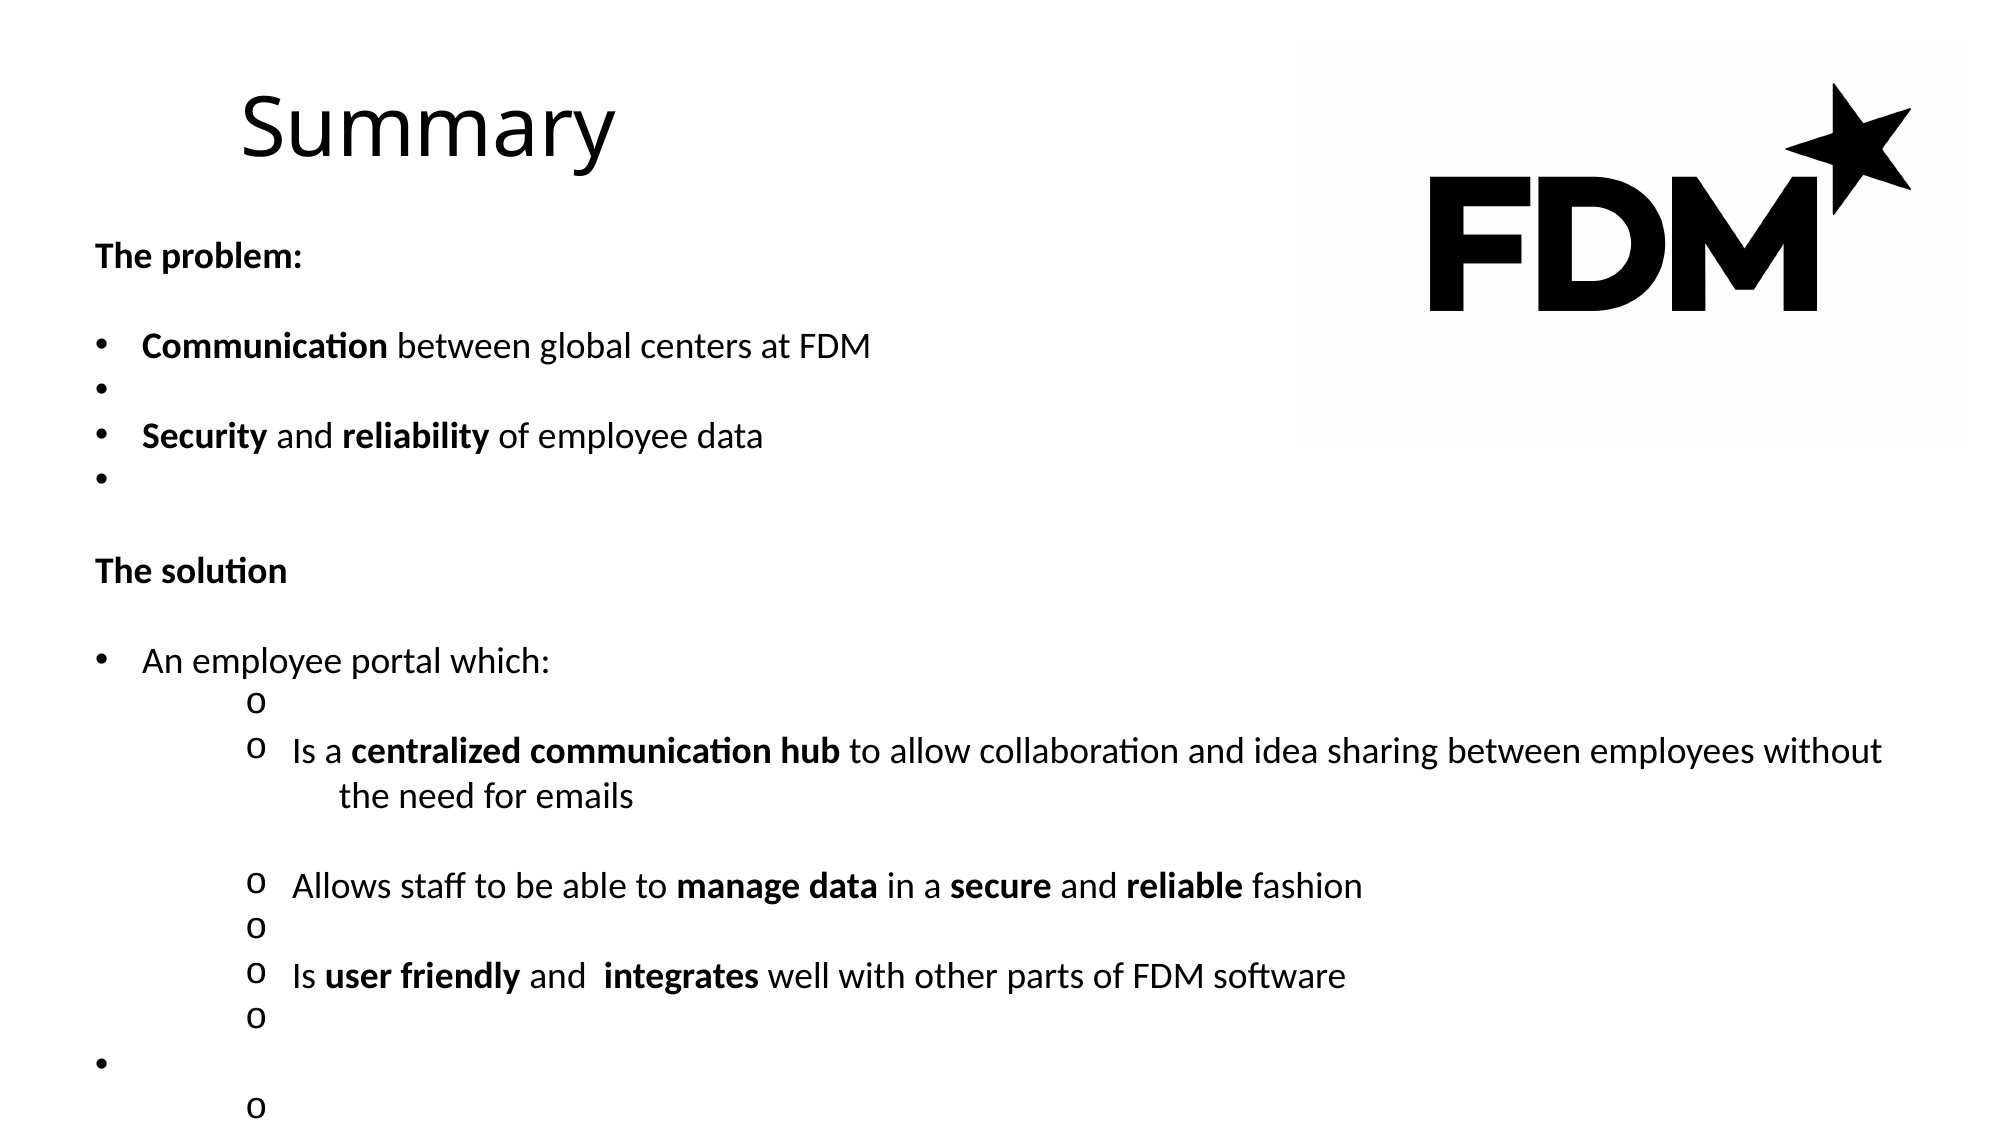

Summary
The problem:
Communication between global centers at FDM
Security and reliability of employee data
The solution
An employee portal which:
Is a centralized communication hub to allow collaboration and idea sharing between employees without the need for emails
Allows staff to be able to manage data in a secure and reliable fashion
Is user friendly and  integrates well with other parts of FDM software